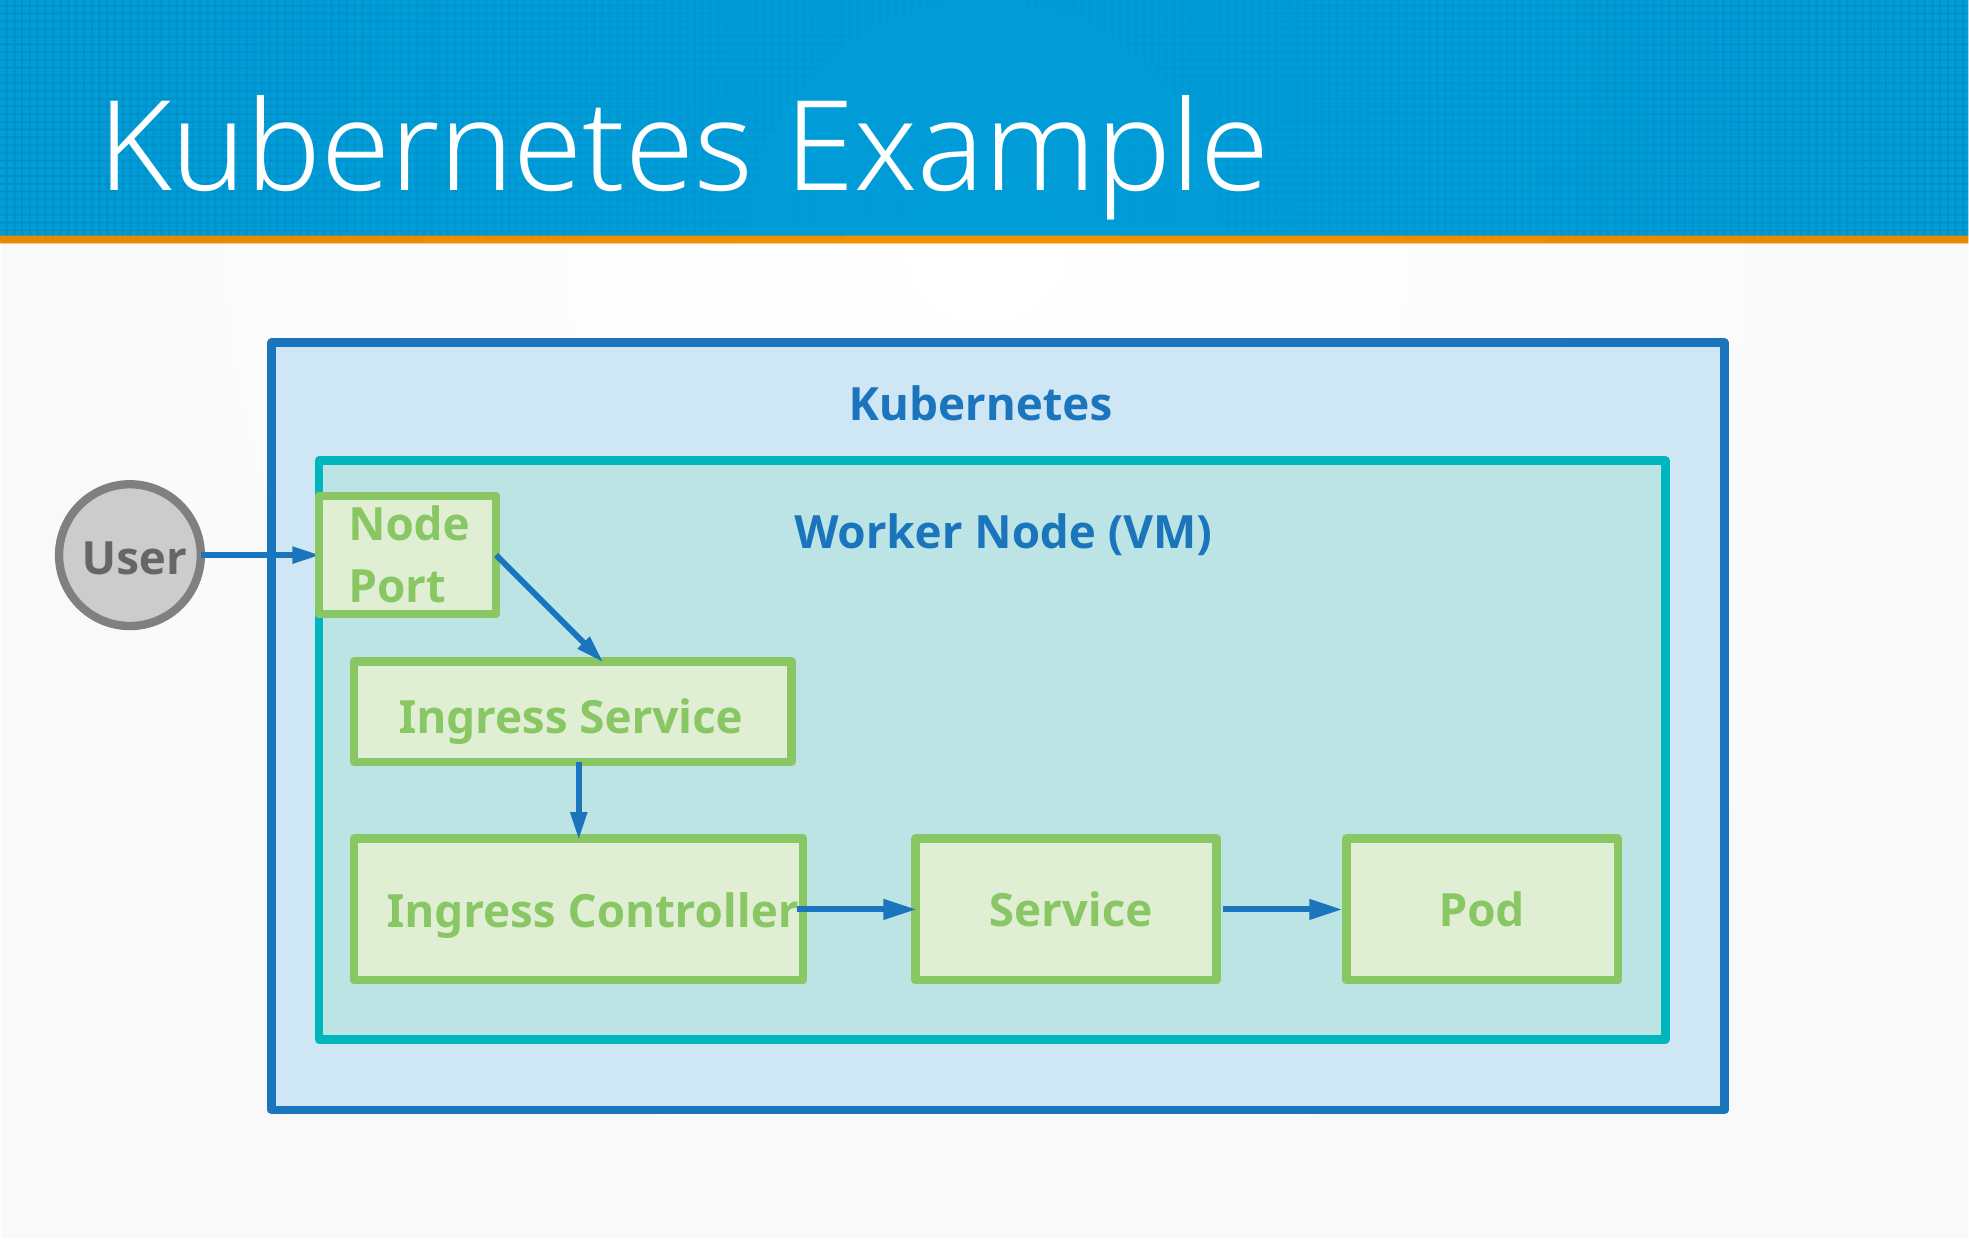

# Kubernetes Example
Kubernetes
Node
Port
User
Worker Node (VM)
Ingress Service
Service
Pod
Ingress Controller